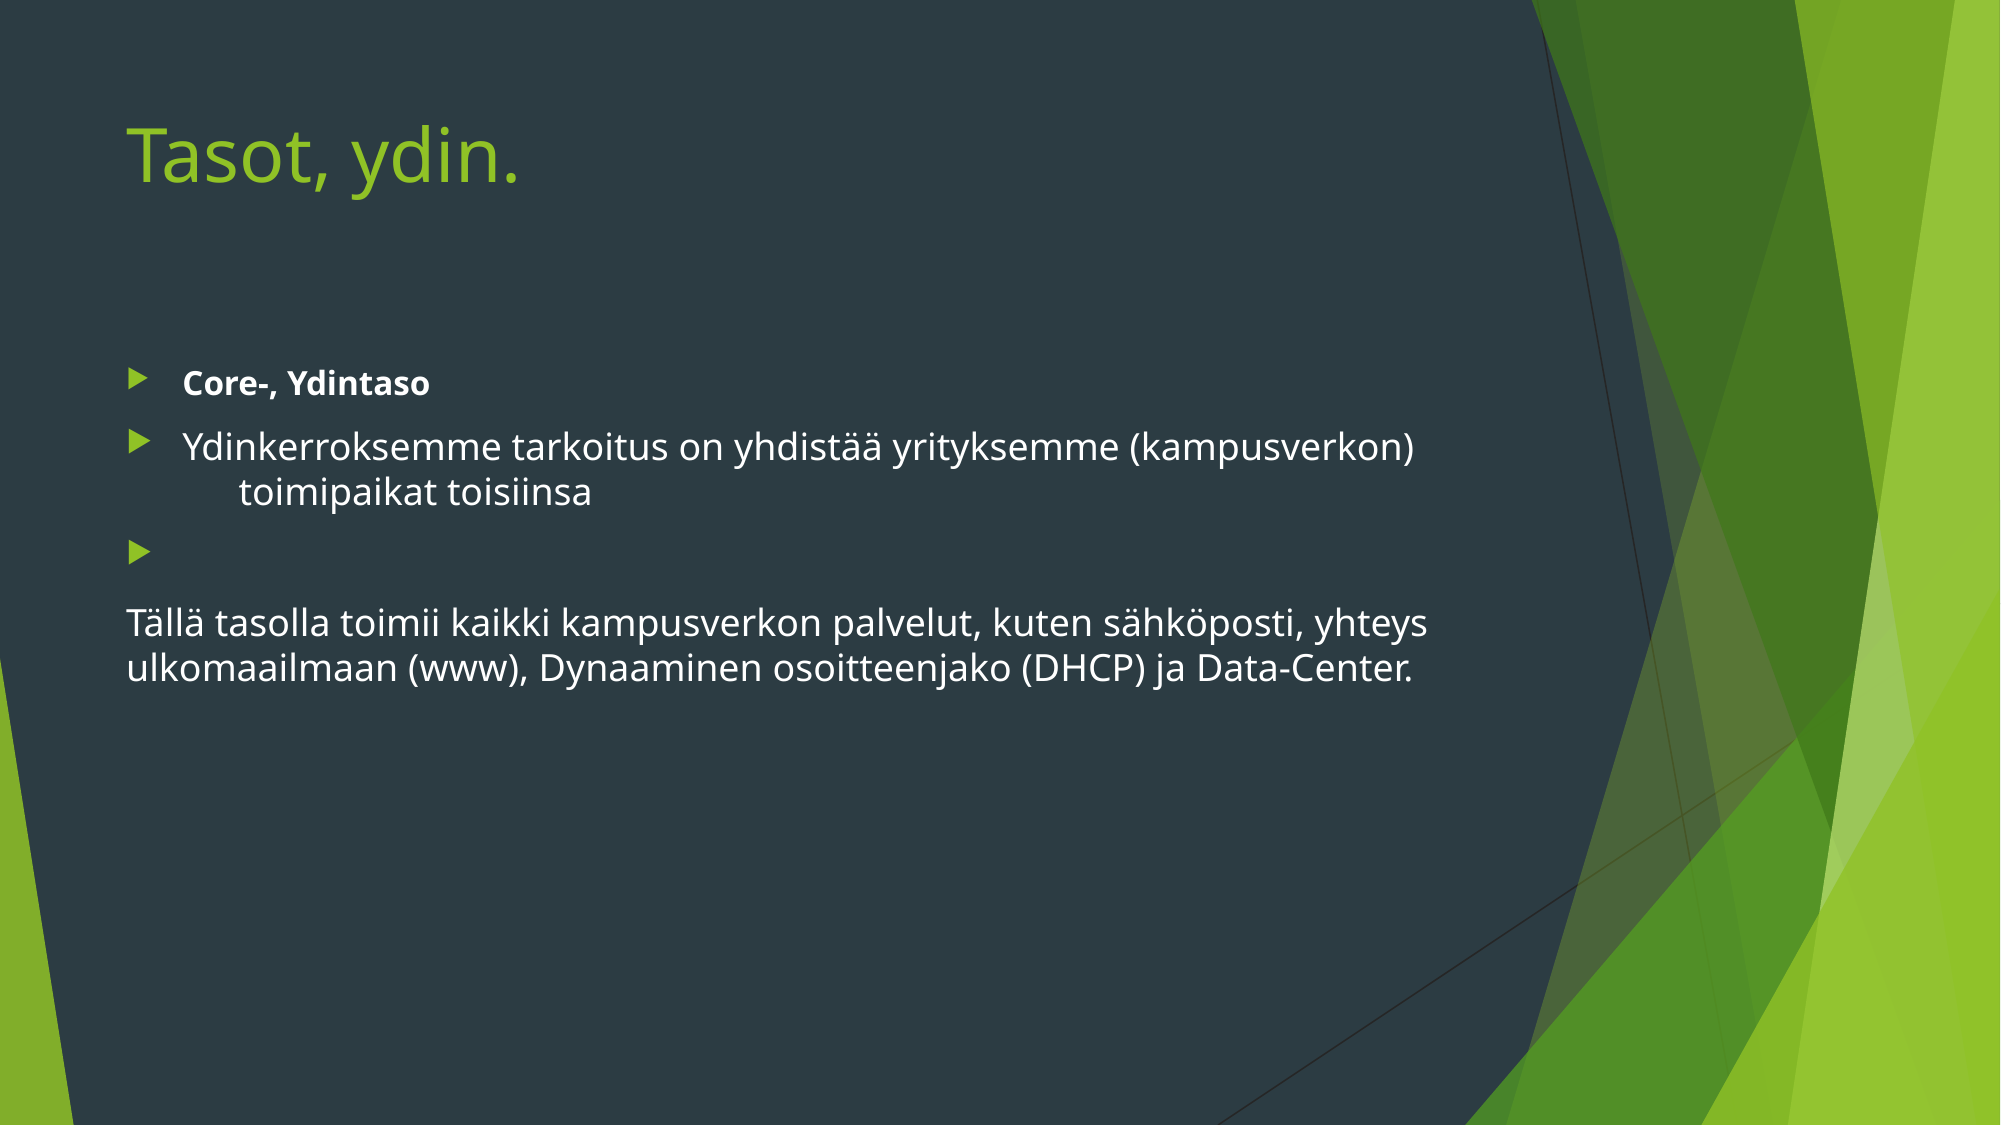

# Tasot, ydin.
Core-, Ydintaso
Ydinkerroksemme tarkoitus on yhdistää yrityksemme (kampusverkon) toimipaikat toisiinsa
Tällä tasolla toimii kaikki kampusverkon palvelut, kuten sähköposti, yhteys ulkomaailmaan (www), Dynaaminen osoitteenjako (DHCP) ja Data-Center.